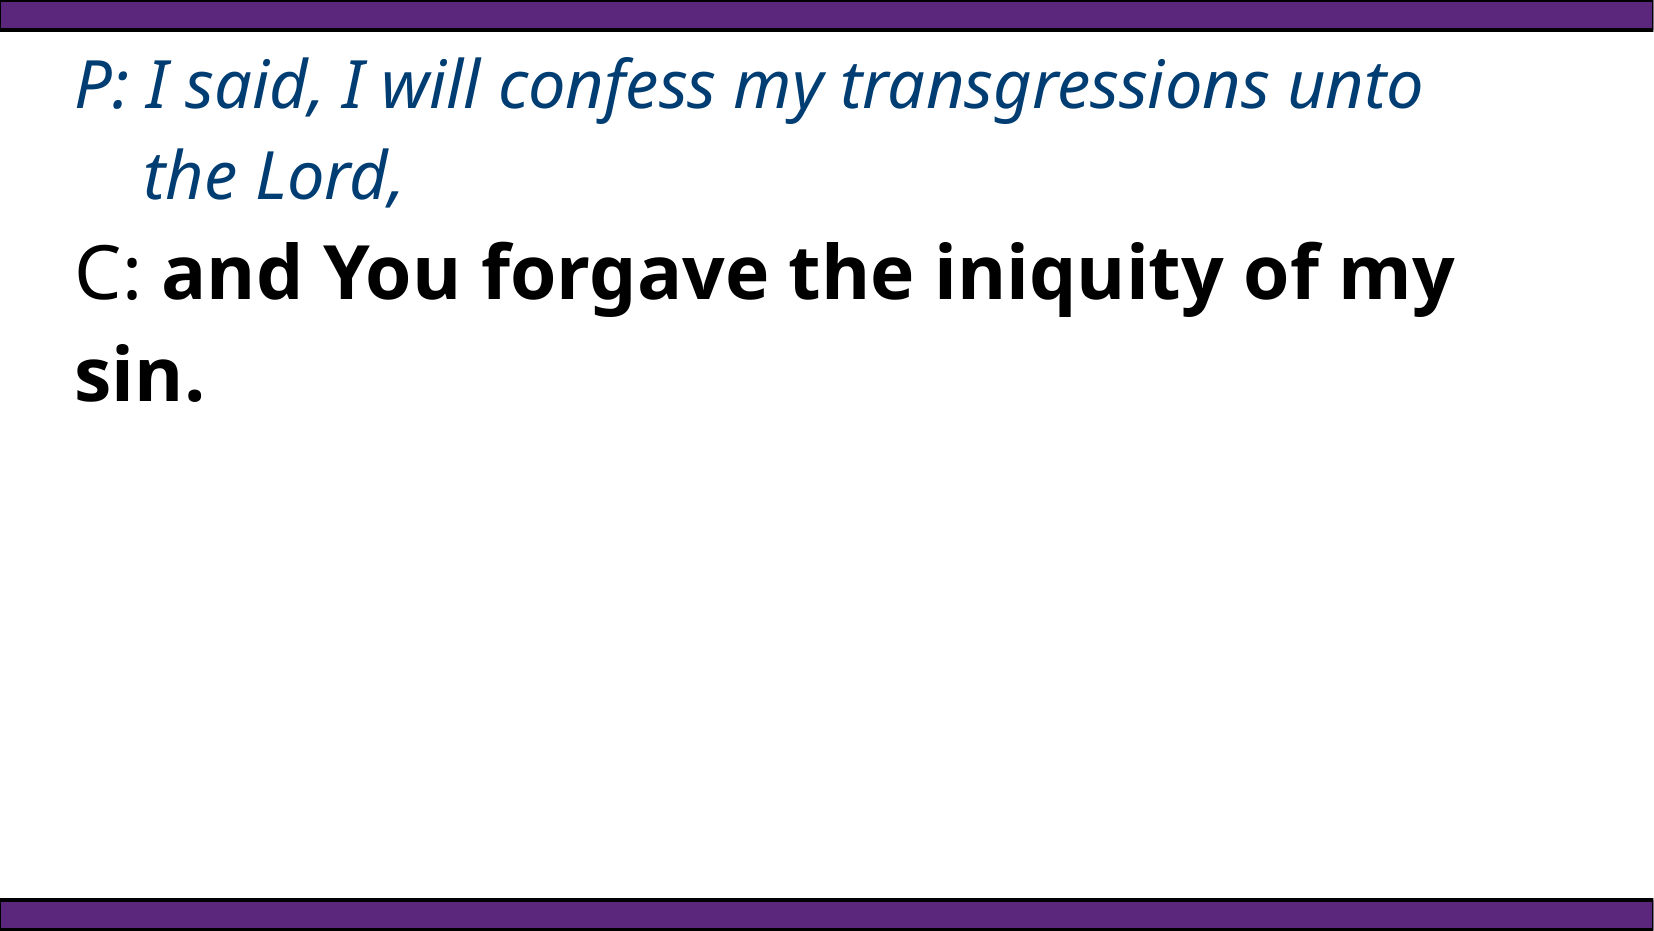

P: I said, I will confess my transgressions unto
 the Lord,
C: and You forgave the iniquity of my sin.